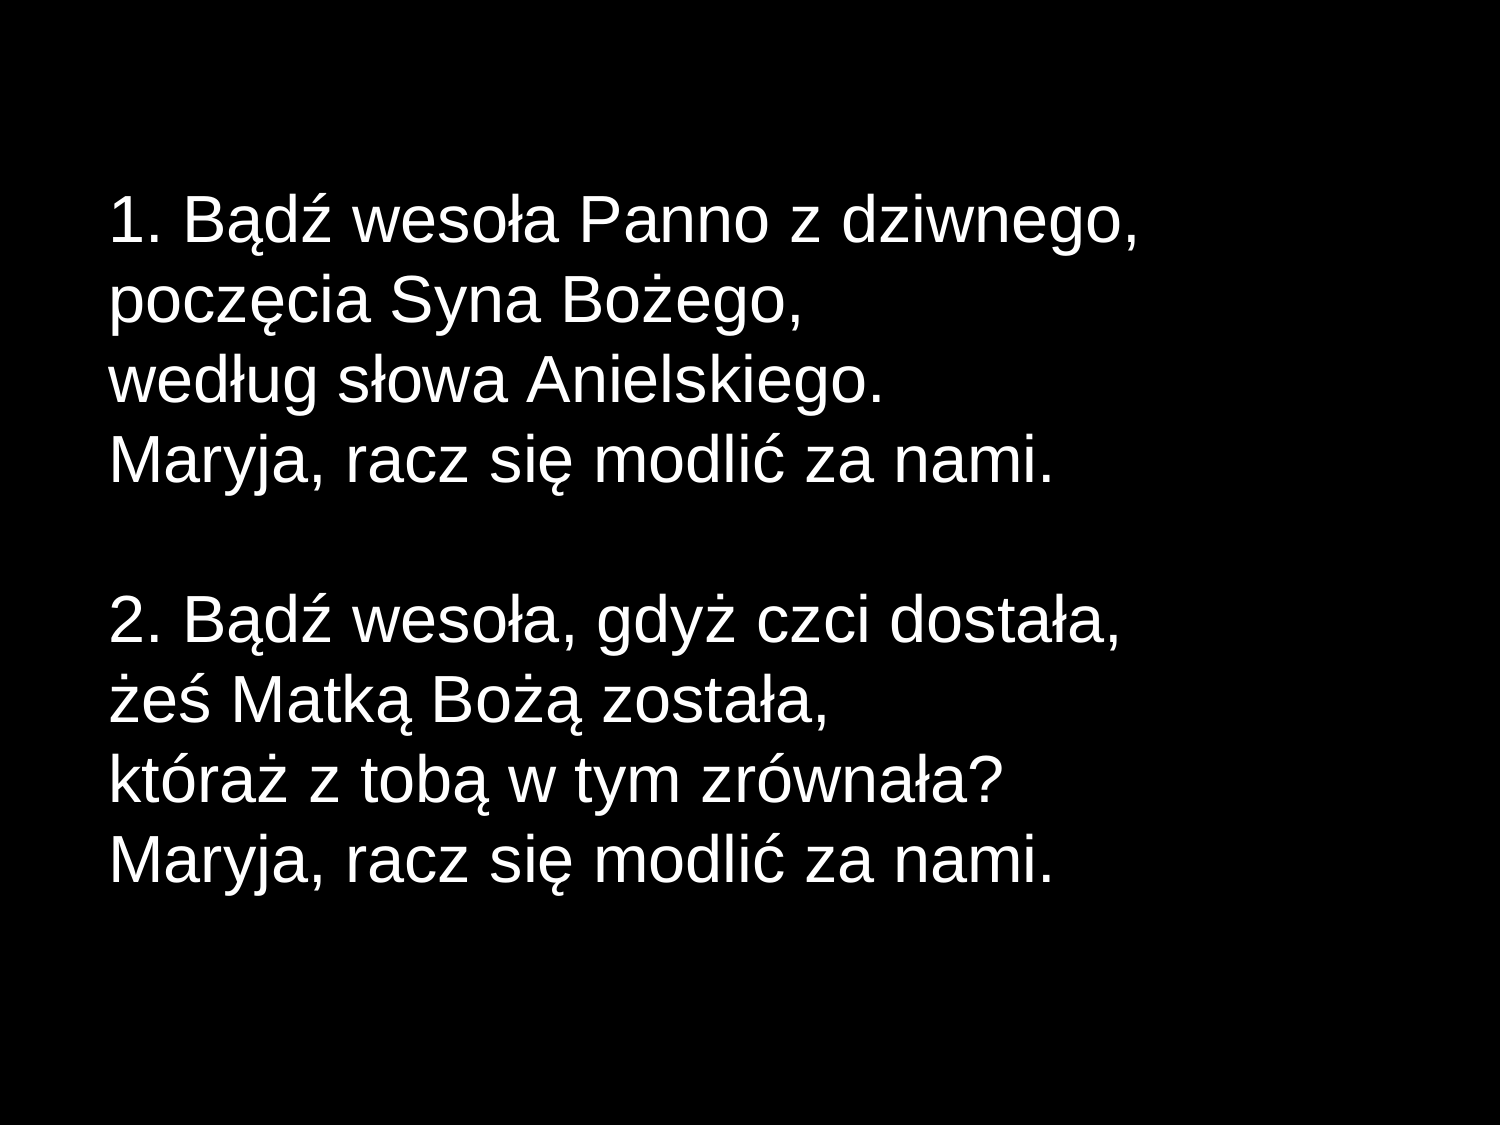

﻿1. Bądź wesoła Panno z dziwnego,
poczęcia Syna Bożego,
według słowa Anielskiego.
Maryja, racz się modlić za nami.
2. Bądź wesoła, gdyż czci dostała,
żeś Matką Bożą została,
któraż z tobą w tym zrównała?
Maryja, racz się modlić za nami.